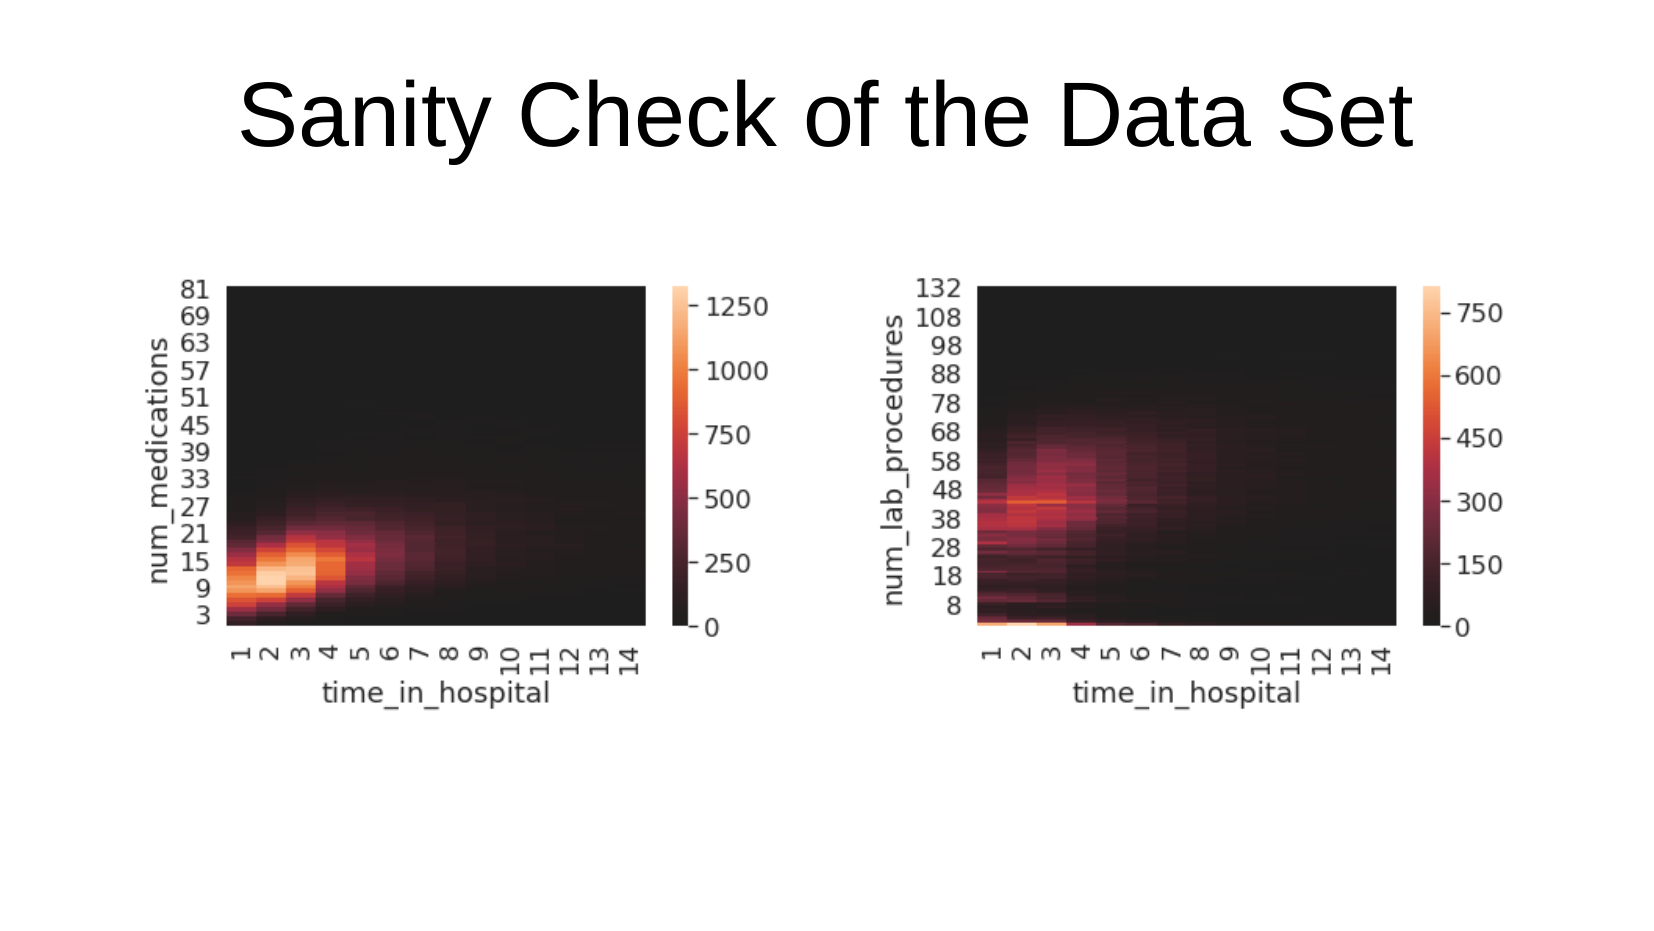

# Sanity Check of the Data Set